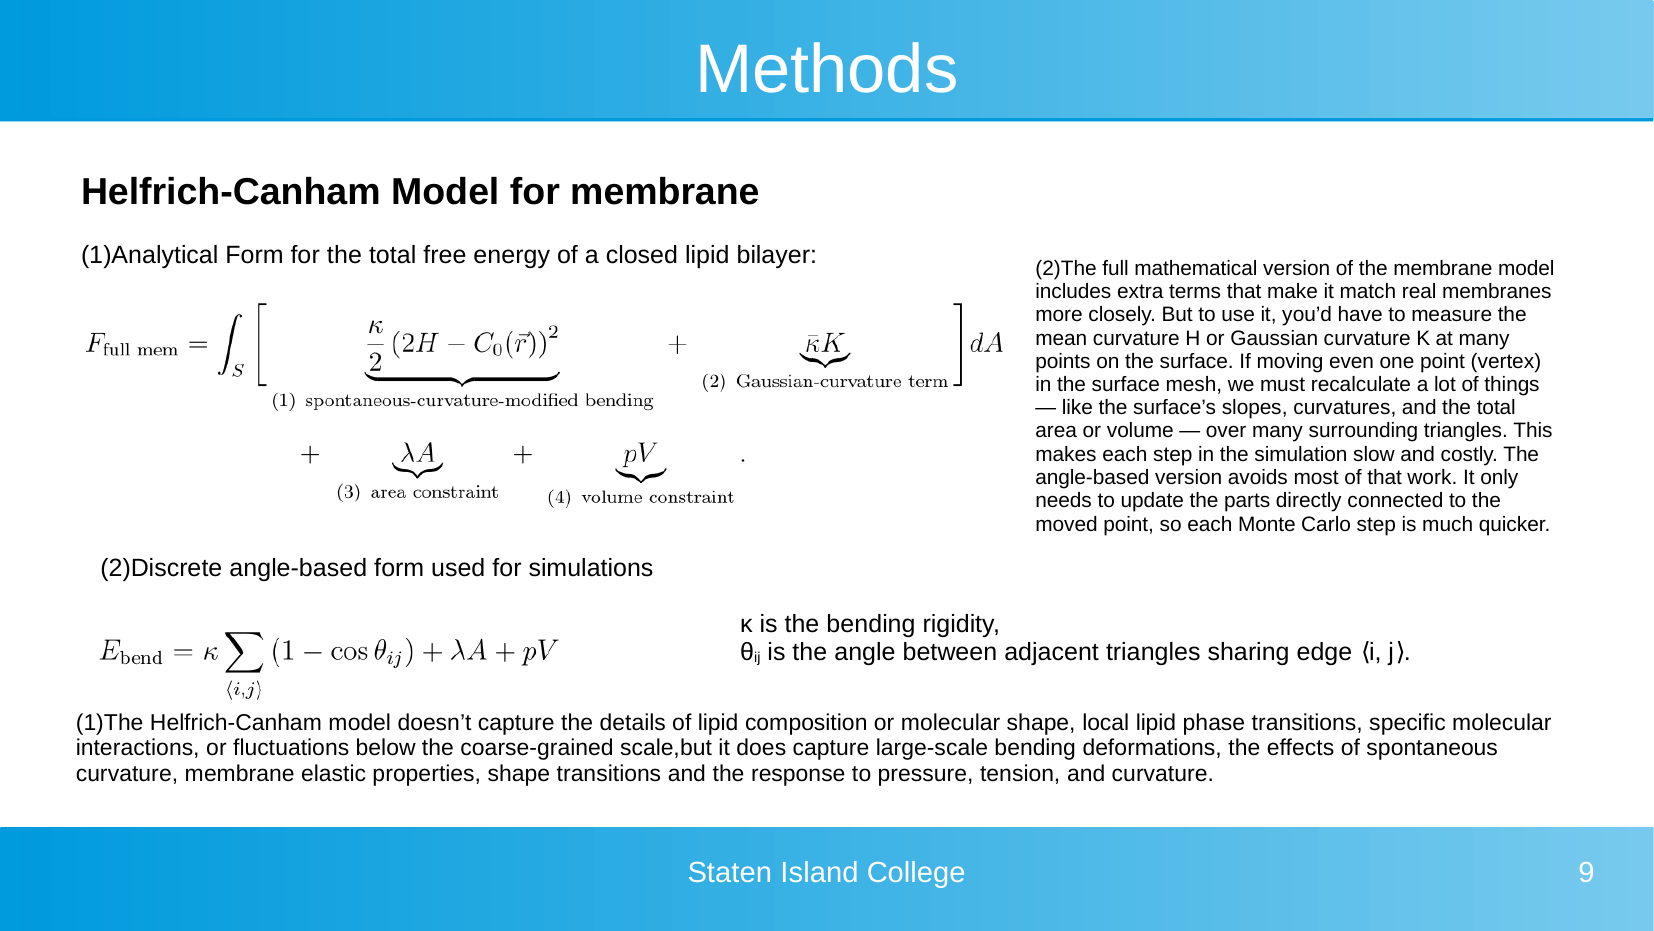

# Methods
Helfrich-Canham Model for membrane
(1)Analytical Form for the total free energy of a closed lipid bilayer:
(2)The full mathematical version of the membrane model includes extra terms that make it match real membranes more closely. But to use it, you’d have to measure the mean curvature H or Gaussian curvature K at many points on the surface. If moving even one point (vertex) in the surface mesh, we must recalculate a lot of things — like the surface’s slopes, curvatures, and the total area or volume — over many surrounding triangles. This makes each step in the simulation slow and costly. The angle-based version avoids most of that work. It only needs to update the parts directly connected to the moved point, so each Monte Carlo step is much quicker.
(2)Discrete angle-based form used for simulations
κ is the bending rigidity,
θij is the angle between adjacent triangles sharing edge ⟨i, j⟩.
(1)The Helfrich-Canham model doesn’t capture the details of lipid composition or molecular shape, local lipid phase transitions, specific molecular interactions, or fluctuations below the coarse-grained scale,but it does capture large-scale bending deformations, the effects of spontaneous curvature, membrane elastic properties, shape transitions and the response to pressure, tension, and curvature.
Staten Island College
9